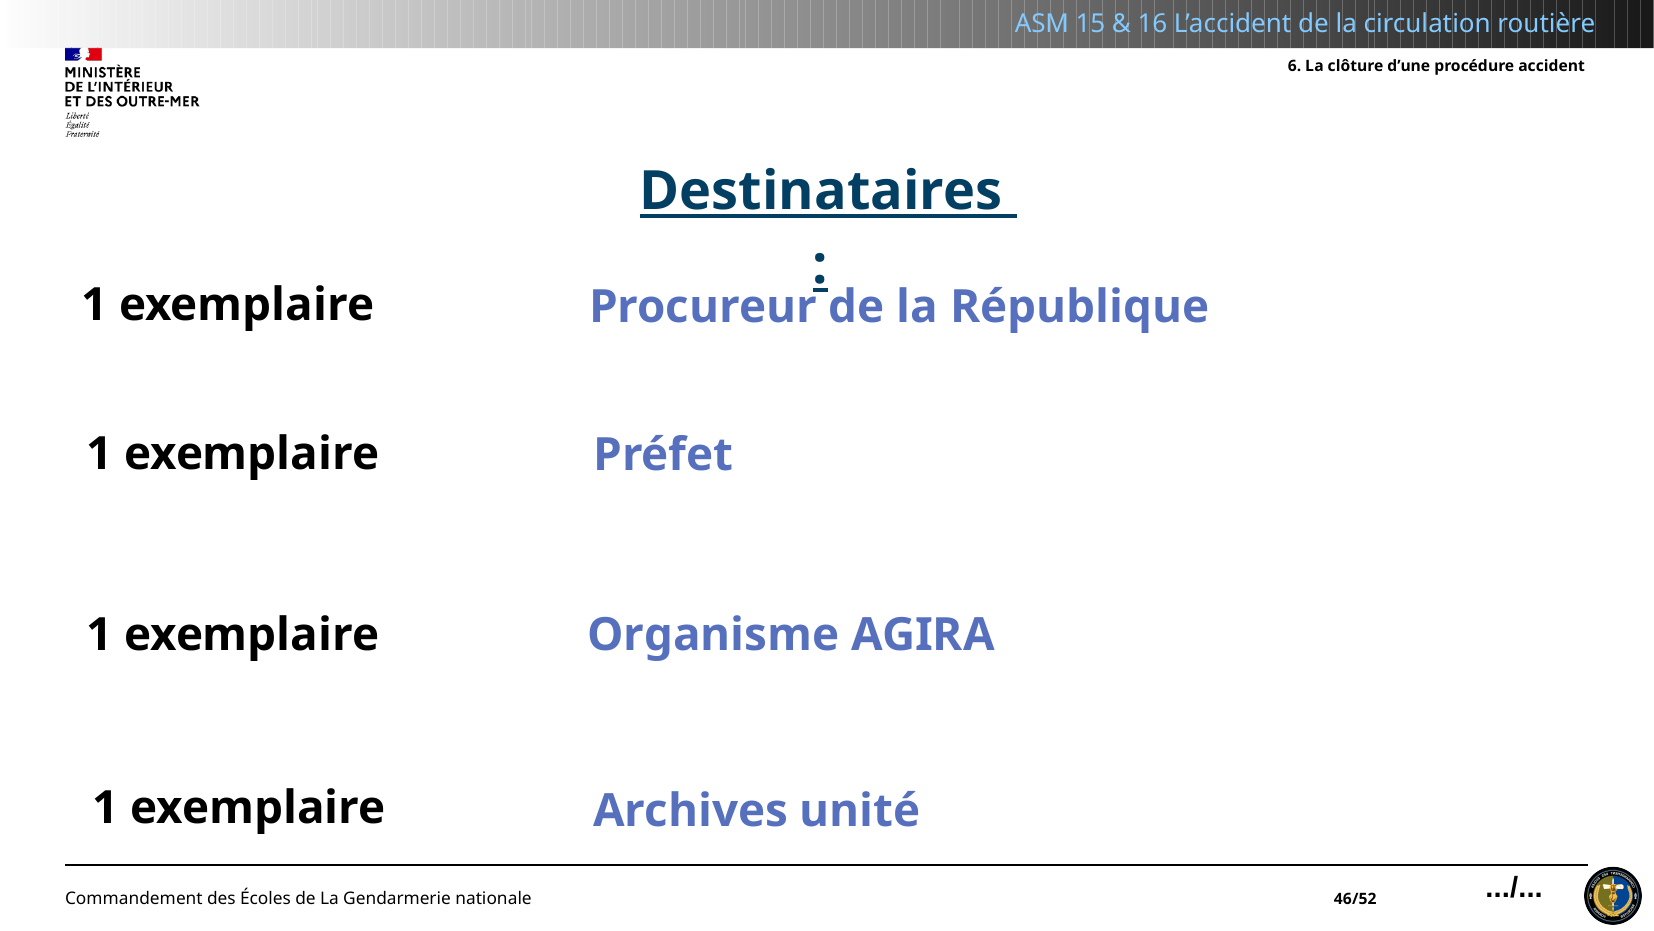

# 6. La clôture d’une procédure accident
 Destinataires :
 1 exemplaire
Procureur de la République
1 exemplaire
Préfet
 1 exemplaire
Organisme AGIRA
 1 exemplaire
Archives unité
.../...